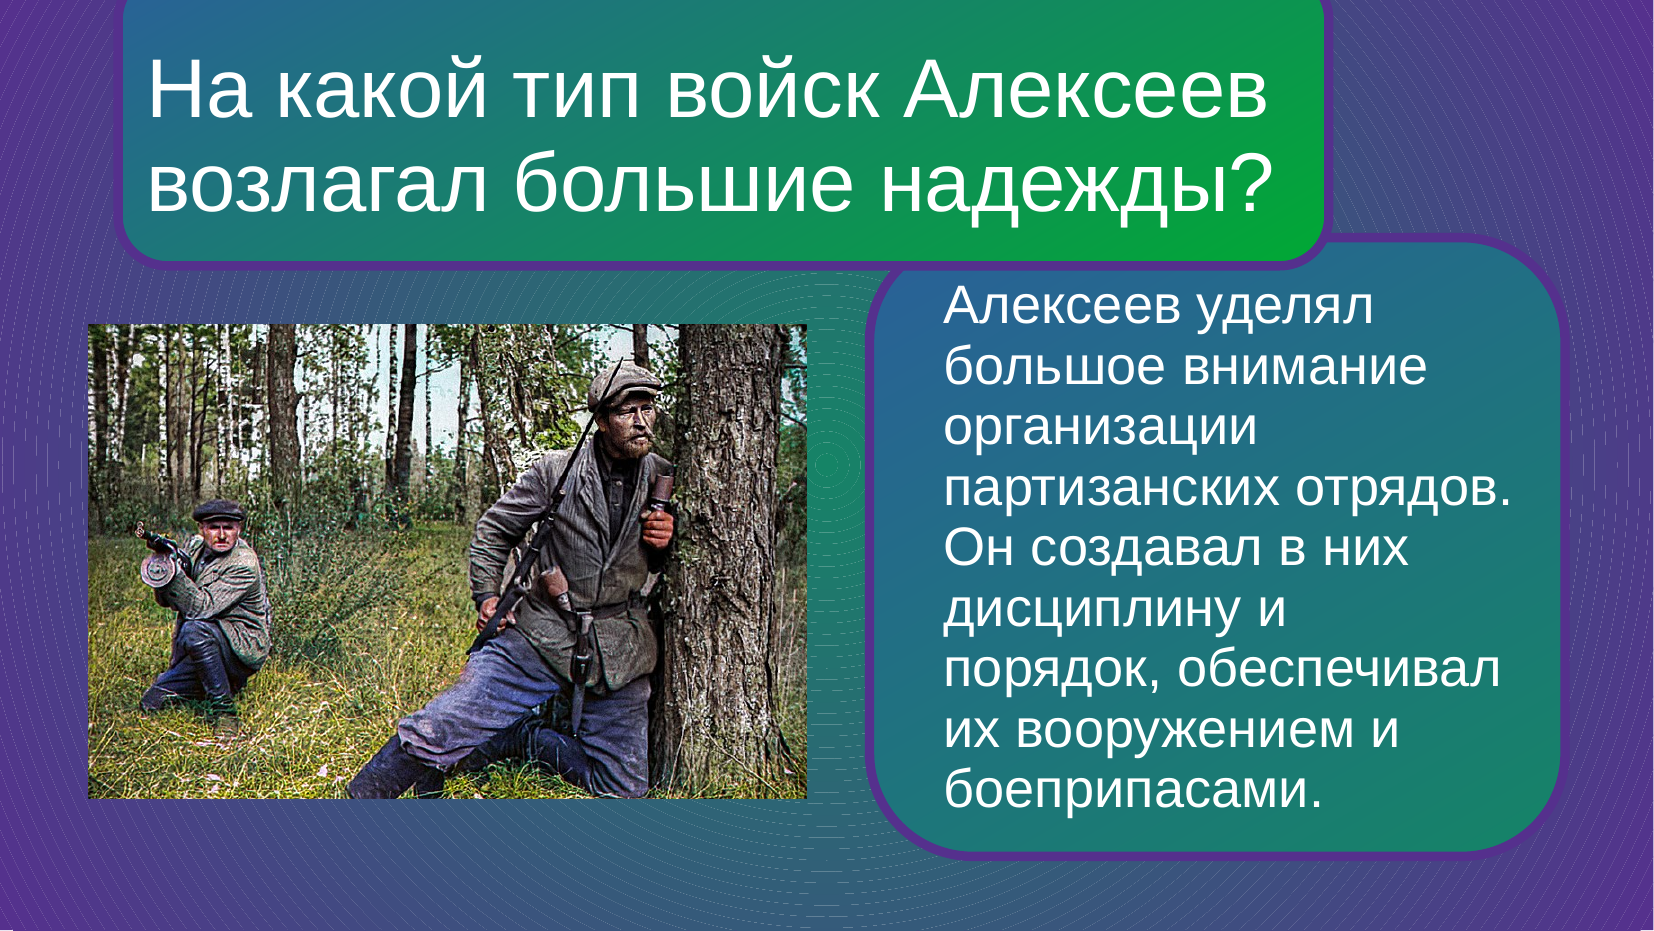

На какой тип войск Алексеев возлагал большие надежды?
Алексеев уделял большое внимание организации партизанских отрядов. Он создавал в них дисциплину и порядок, обеспечивал их вооружением и боеприпасами.